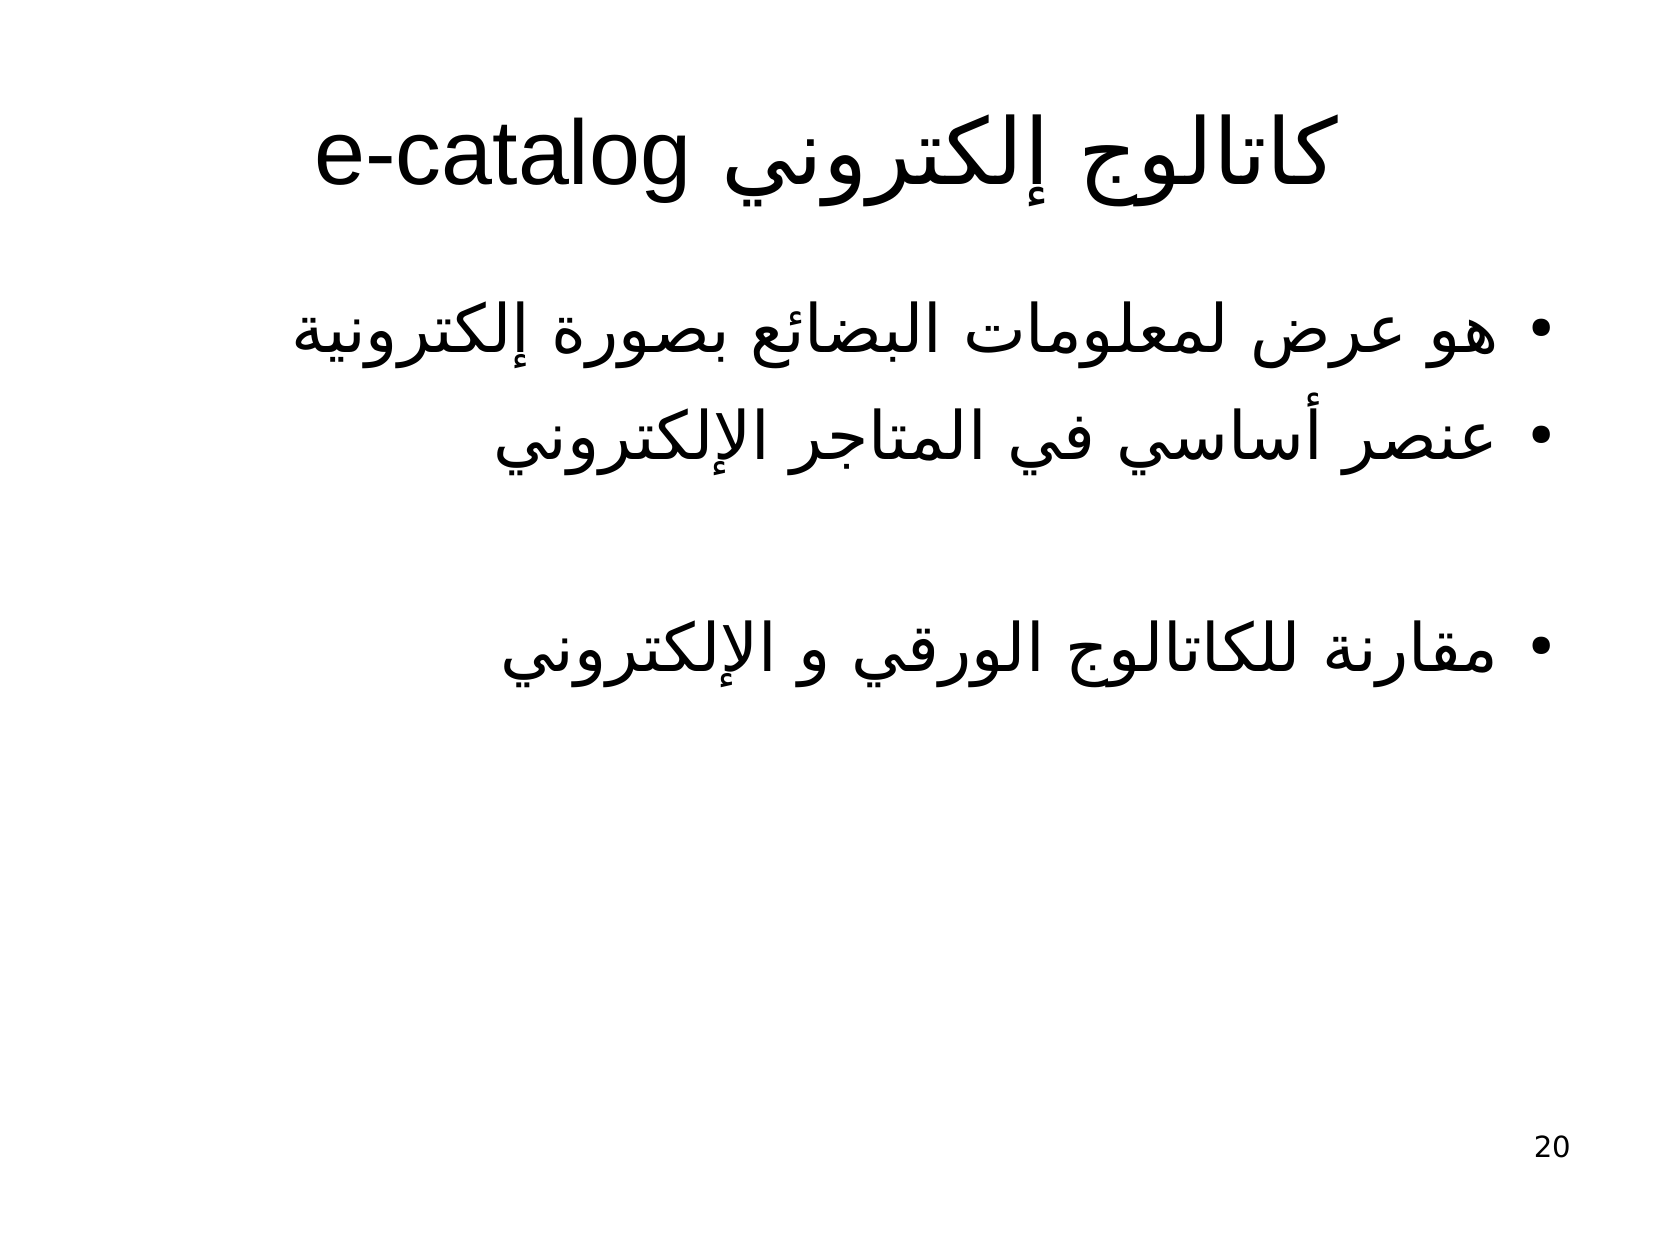

# كاتالوج إلكتروني e-catalog
هو عرض لمعلومات البضائع بصورة إلكترونية
عنصر أساسي في المتاجر الإلكتروني
مقارنة للكاتالوج الورقي و الإلكتروني
20